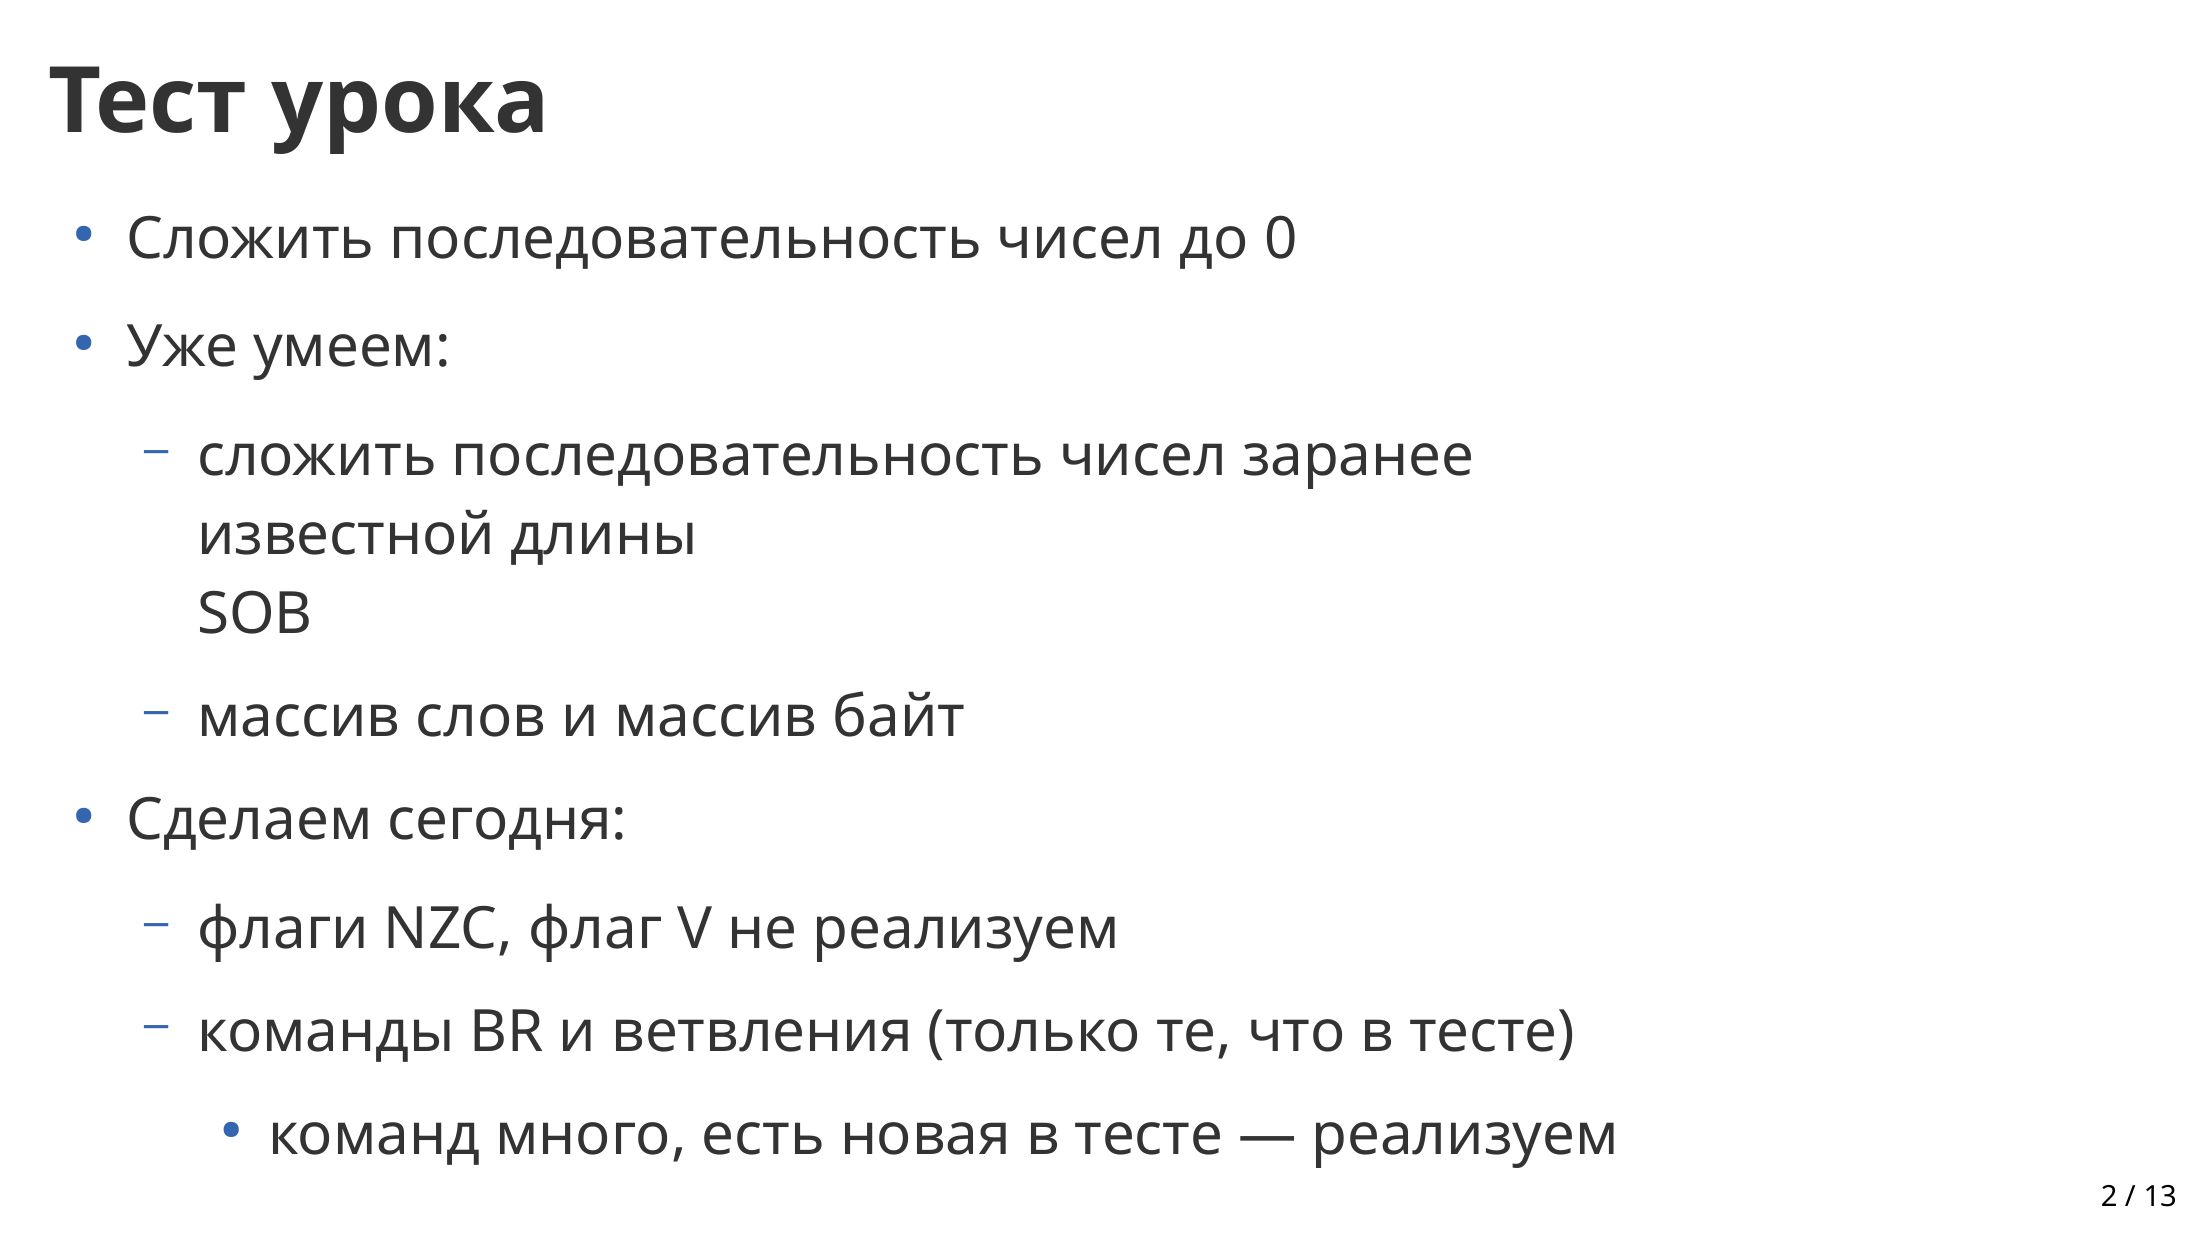

# Тест урока
Сложить последовательность чисел до 0
Уже умеем:
сложить последовательность чисел заранее известной длины
SOB
массив слов и массив байт
Сделаем сегодня:
флаги NZC, флаг V не реализуем
команды BR и ветвления (только те, что в тесте)
команд много, есть новая в тесте — реализуем
2